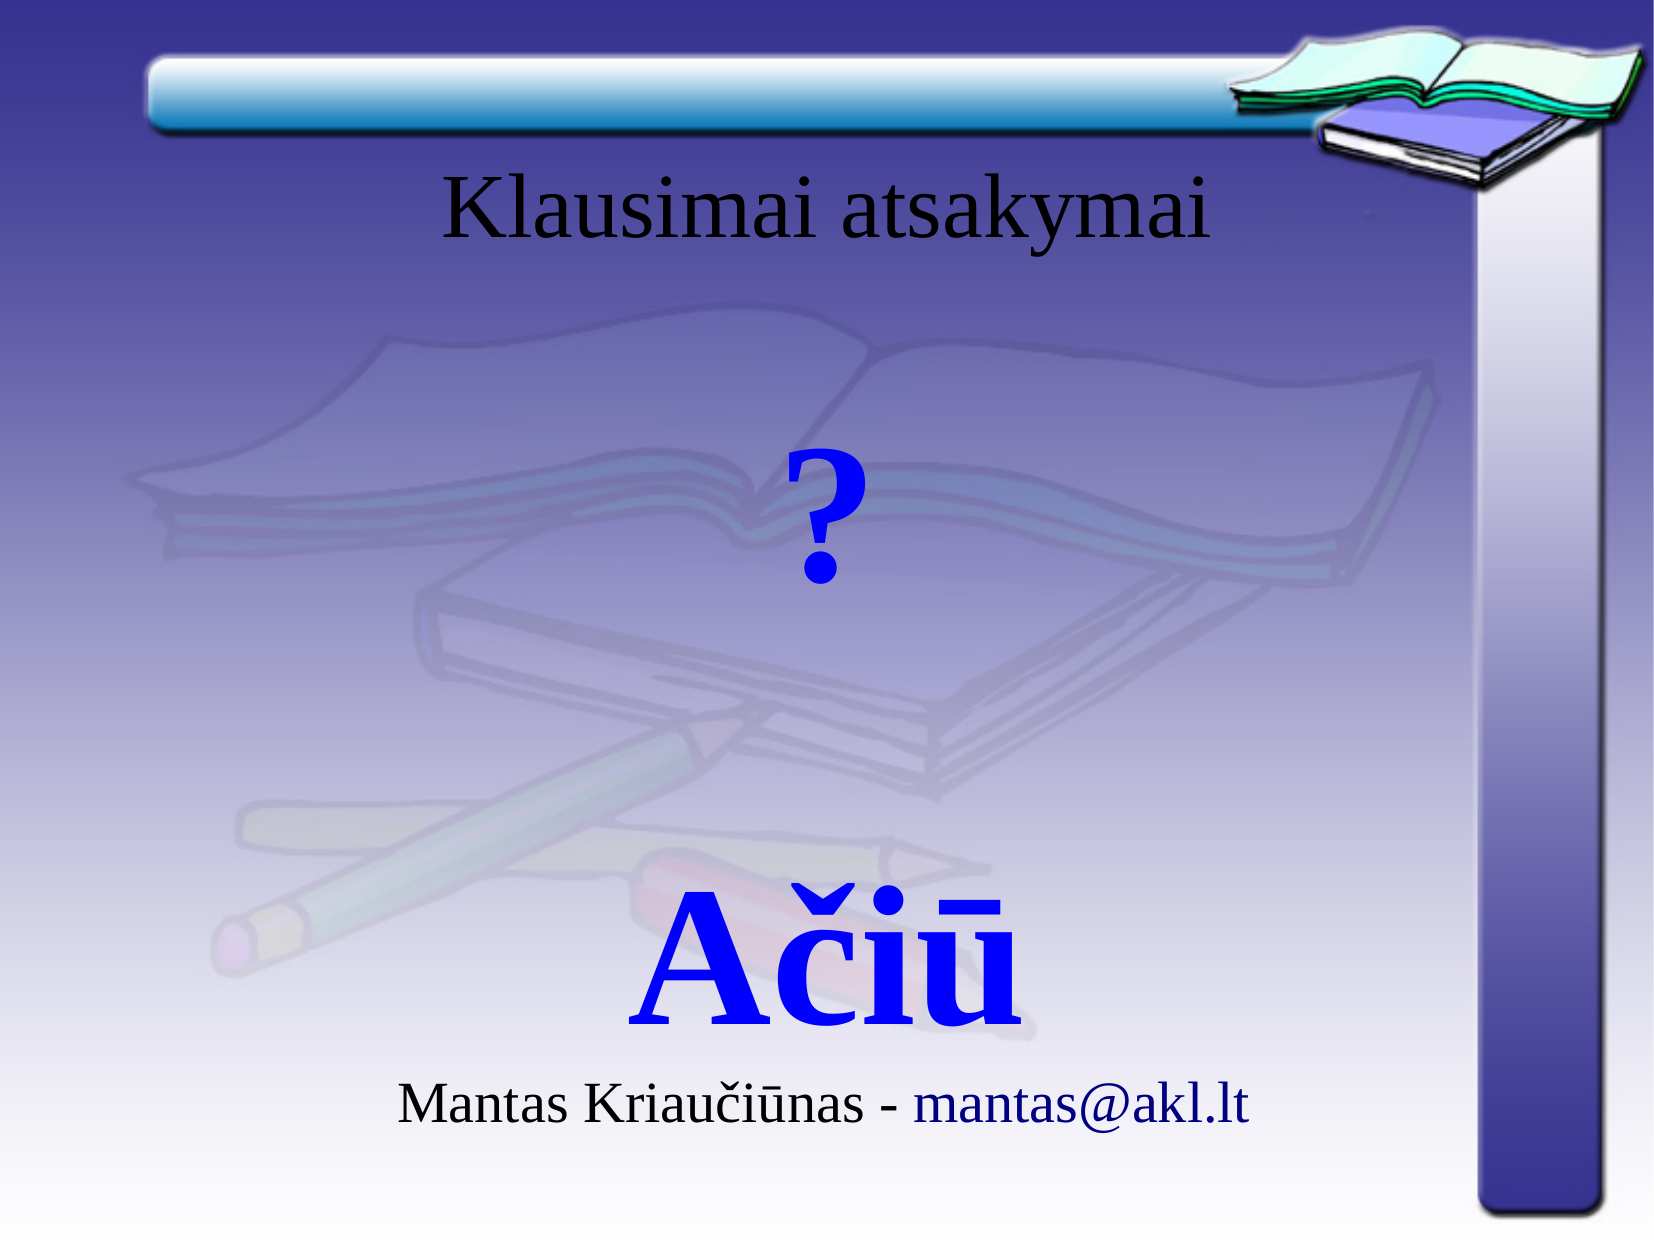

# Klausimai atsakymai
?
Ačiū
Mantas Kriaučiūnas - mantas@akl.lt